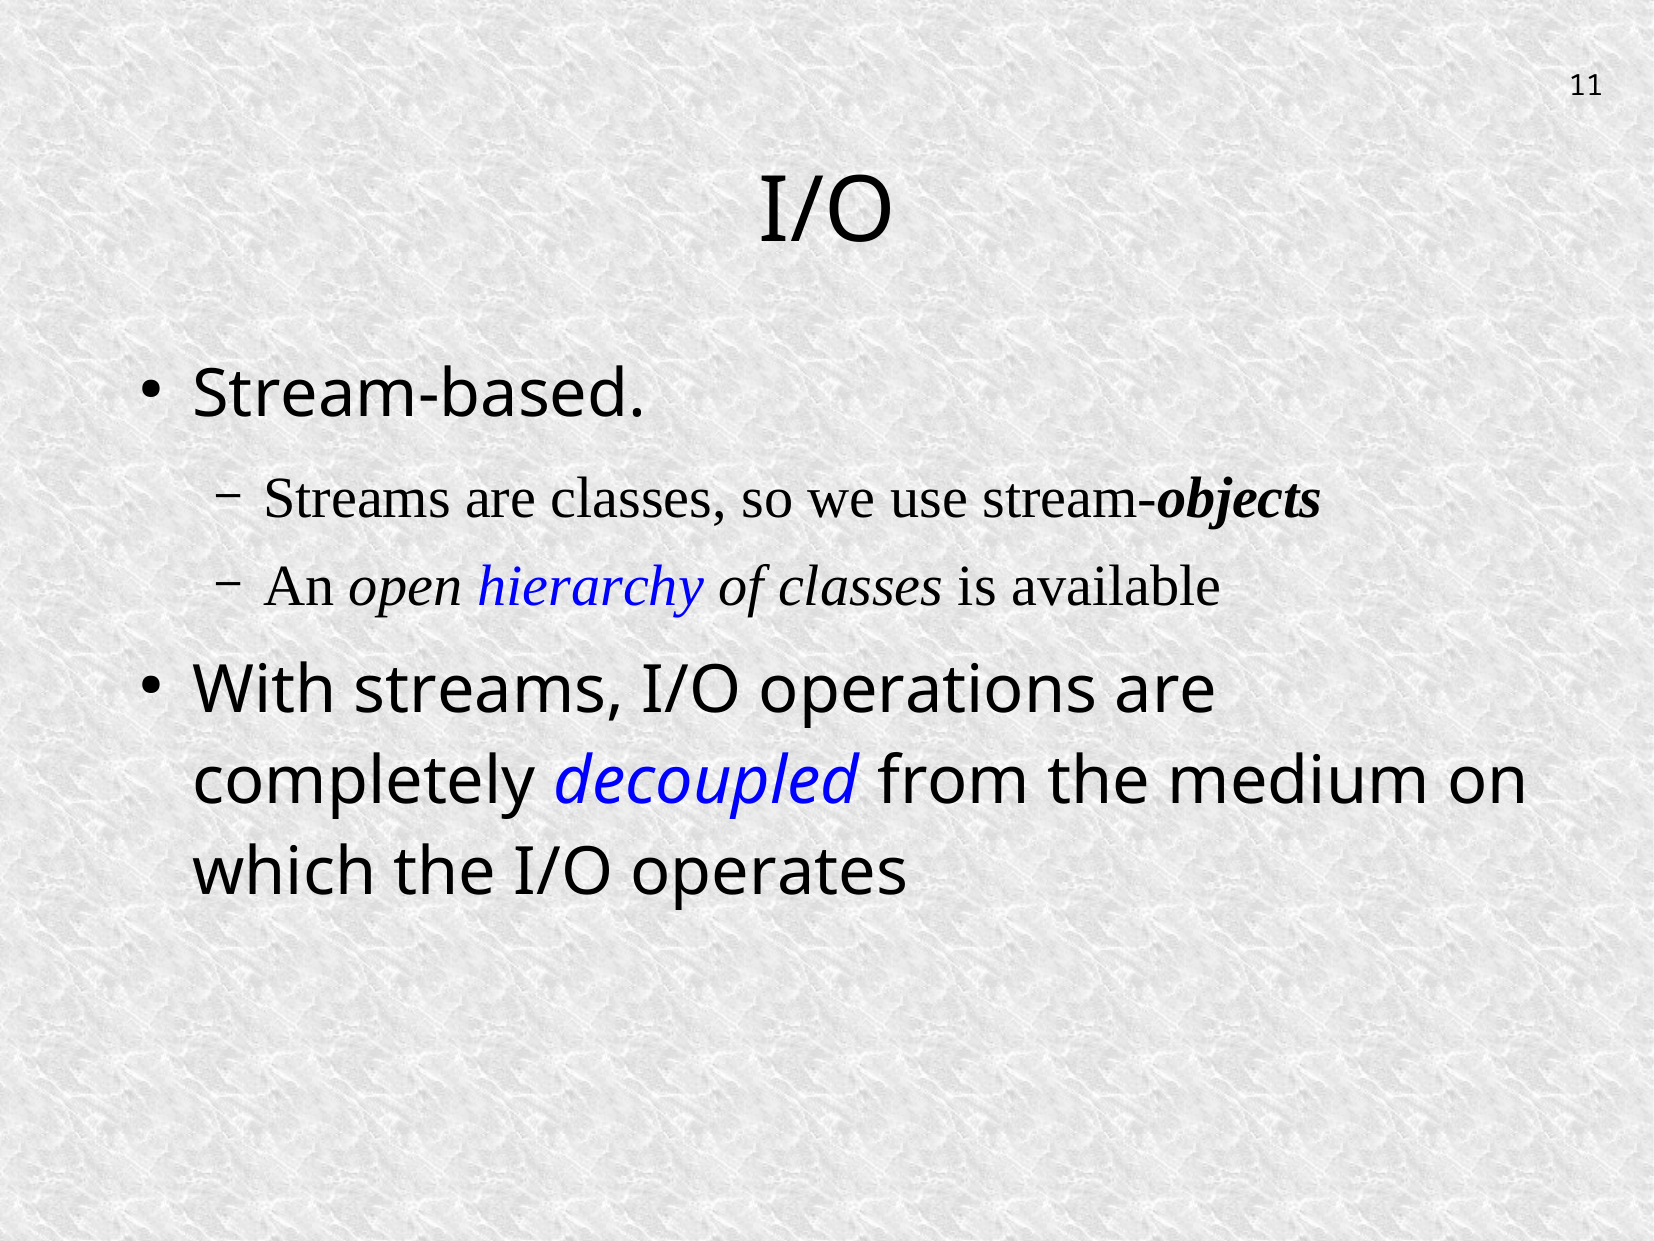

11
# I/O
Stream-based.
Streams are classes, so we use stream-objects
An open hierarchy of classes is available
With streams, I/O operations are completely decoupled from the medium on which the I/O operates